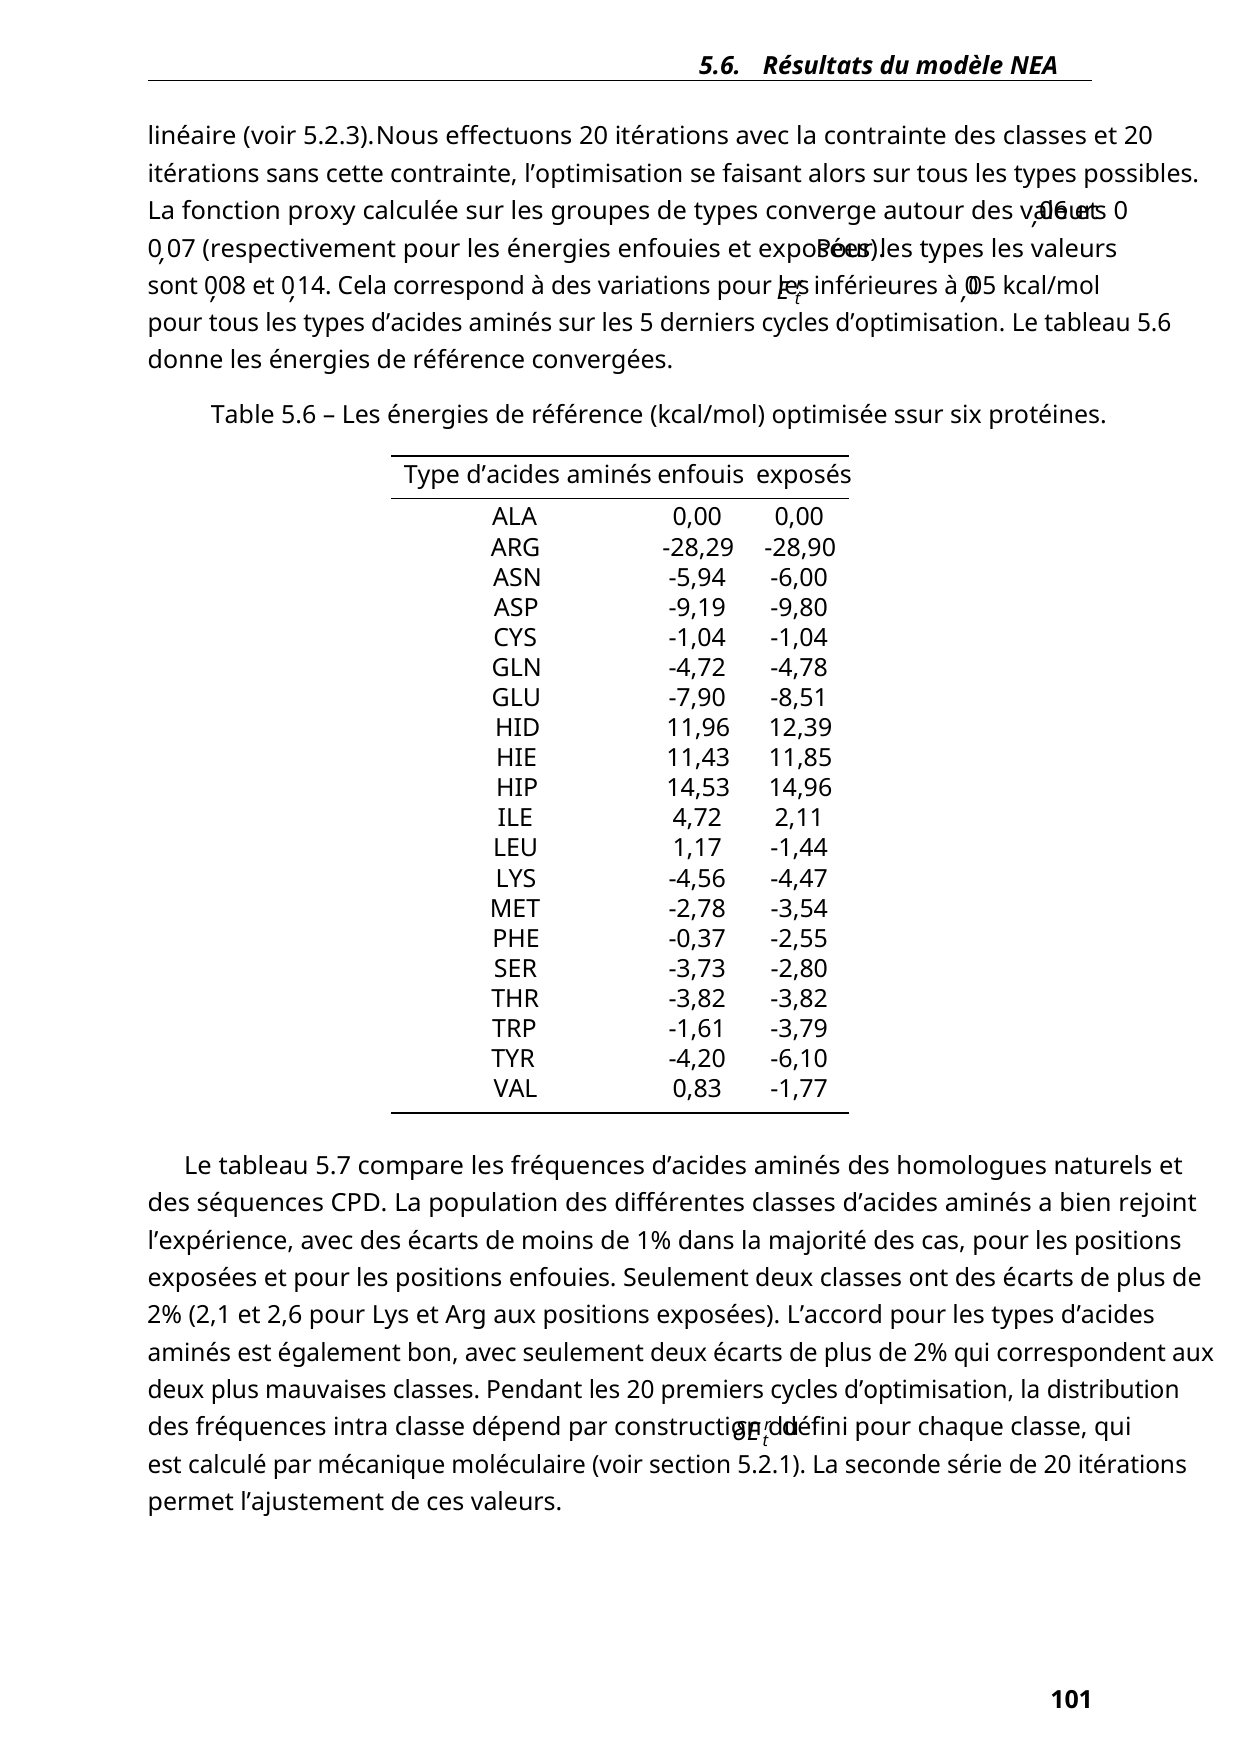

5.6.
Résultats du modèle NEA
linéaire (voir 5.2.3).
Nous effectuons 20 itérations avec la contrainte des classes et 20
itérations sans cette contrainte, l’optimisation se faisant alors sur tous les types possibles.
La fonction proxy calculée sur les groupes de types converge autour des valeurs 0
06 et
,
0
07 (respectivement pour les énergies enfouies et exposées).
Pour les types les valeurs
,
sont 0
08 et 0
14. Cela correspond à des variations pour les
inférieures à 0
05 kcal/mol
r
,
,
E
,
t
pour tous les types d’acides aminés sur les 5 derniers cycles d’optimisation. Le tableau 5.6
donne les énergies de référence convergées.
Table 5.6 – Les énergies de référence (kcal/mol) optimisée ssur six protéines.
Type d’acides aminés
enfouis
exposés
ALA
0,00
0,00
ARG
-28,29
-28,90
ASN
-5,94
-6,00
ASP
-9,19
-9,80
CYS
-1,04
-1,04
GLN
-4,72
-4,78
GLU
-7,90
-8,51
HID
11,96
12,39
HIE
11,43
11,85
HIP
14,53
14,96
ILE
4,72
2,11
LEU
1,17
-1,44
LYS
-4,56
-4,47
MET
-2,78
-3,54
PHE
-0,37
-2,55
SER
-3,73
-2,80
THR
-3,82
-3,82
TRP
-1,61
-3,79
TYR
-4,20
-6,10
VAL
0,83
-1,77
Le tableau 5.7 compare les fréquences d’acides aminés des homologues naturels et
des séquences CPD. La population des différentes classes d’acides aminés a bien rejoint
l’expérience, avec des écarts de moins de 1% dans la majorité des cas, pour les positions
exposées et pour les positions enfouies. Seulement deux classes ont des écarts de plus de
2% (2,1 et 2,6 pour Lys et Arg aux positions exposées). L’accord pour les types d’acides
aminés est également bon, avec seulement deux écarts de plus de 2% qui correspondent aux
deux plus mauvaises classes. Pendant les 20 premiers cycles d’optimisation, la distribution
des fréquences intra classe dépend par construction du
défini pour chaque classe, qui
r
δE
t
est calculé par mécanique moléculaire (voir section 5.2.1). La seconde série de 20 itérations
permet l’ajustement de ces valeurs.
101